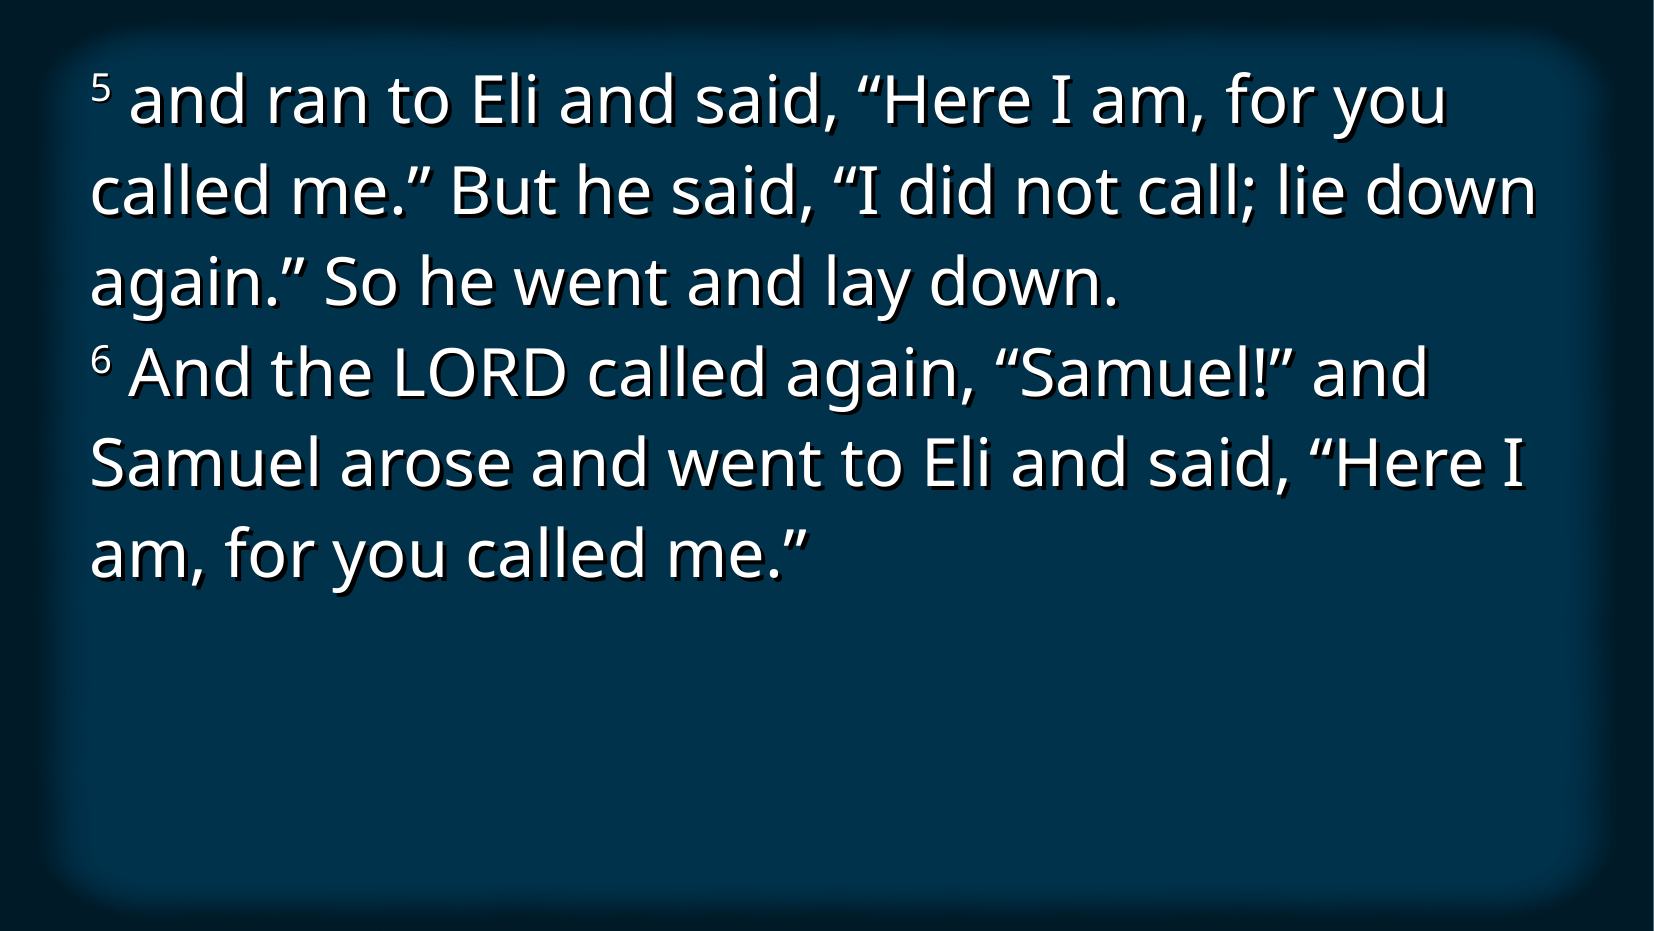

5 and ran to Eli and said, “Here I am, for you called me.” But he said, “I did not call; lie down again.” So he went and lay down.
6 And the LORD called again, “Samuel!” and Samuel arose and went to Eli and said, “Here I am, for you called me.”